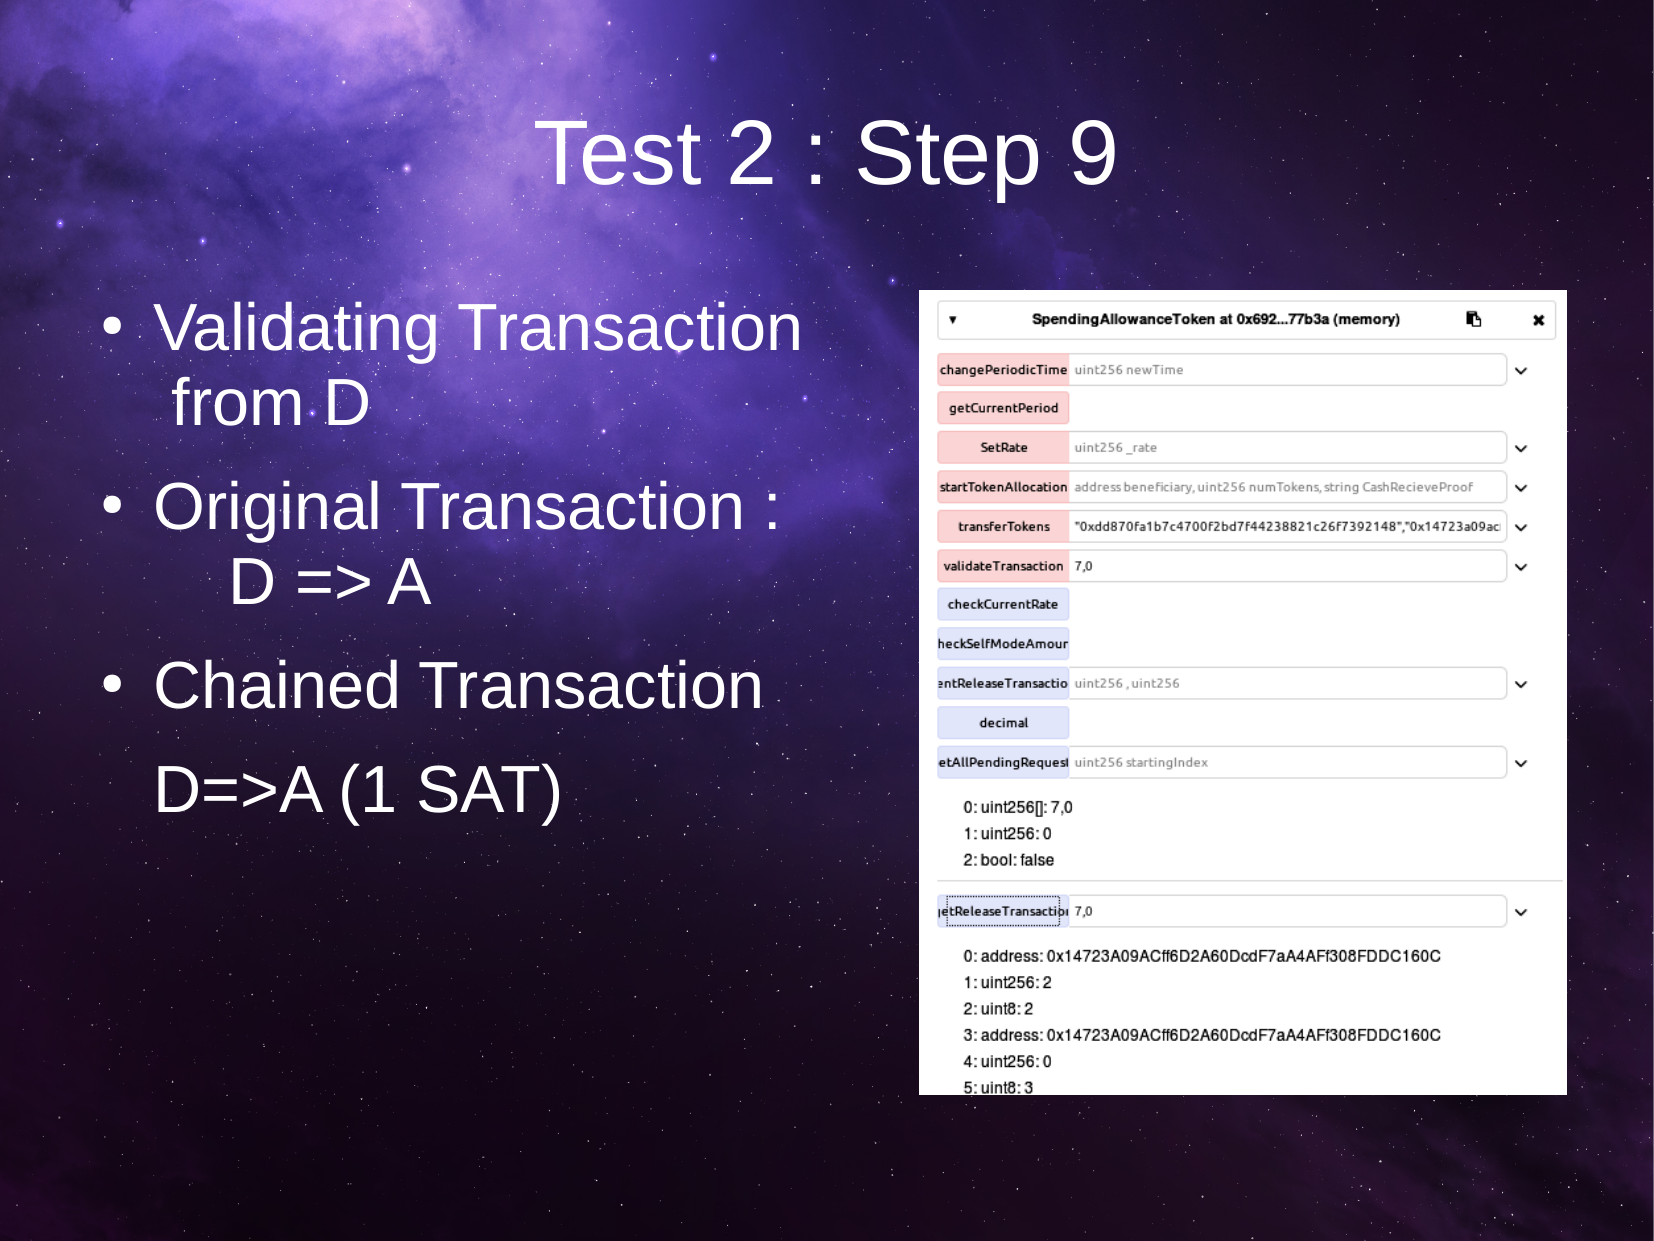

# Test 2 : Step 9
Validating Transaction from D
Original Transaction :	D => A
Chained Transaction
D=>A (1 SAT)